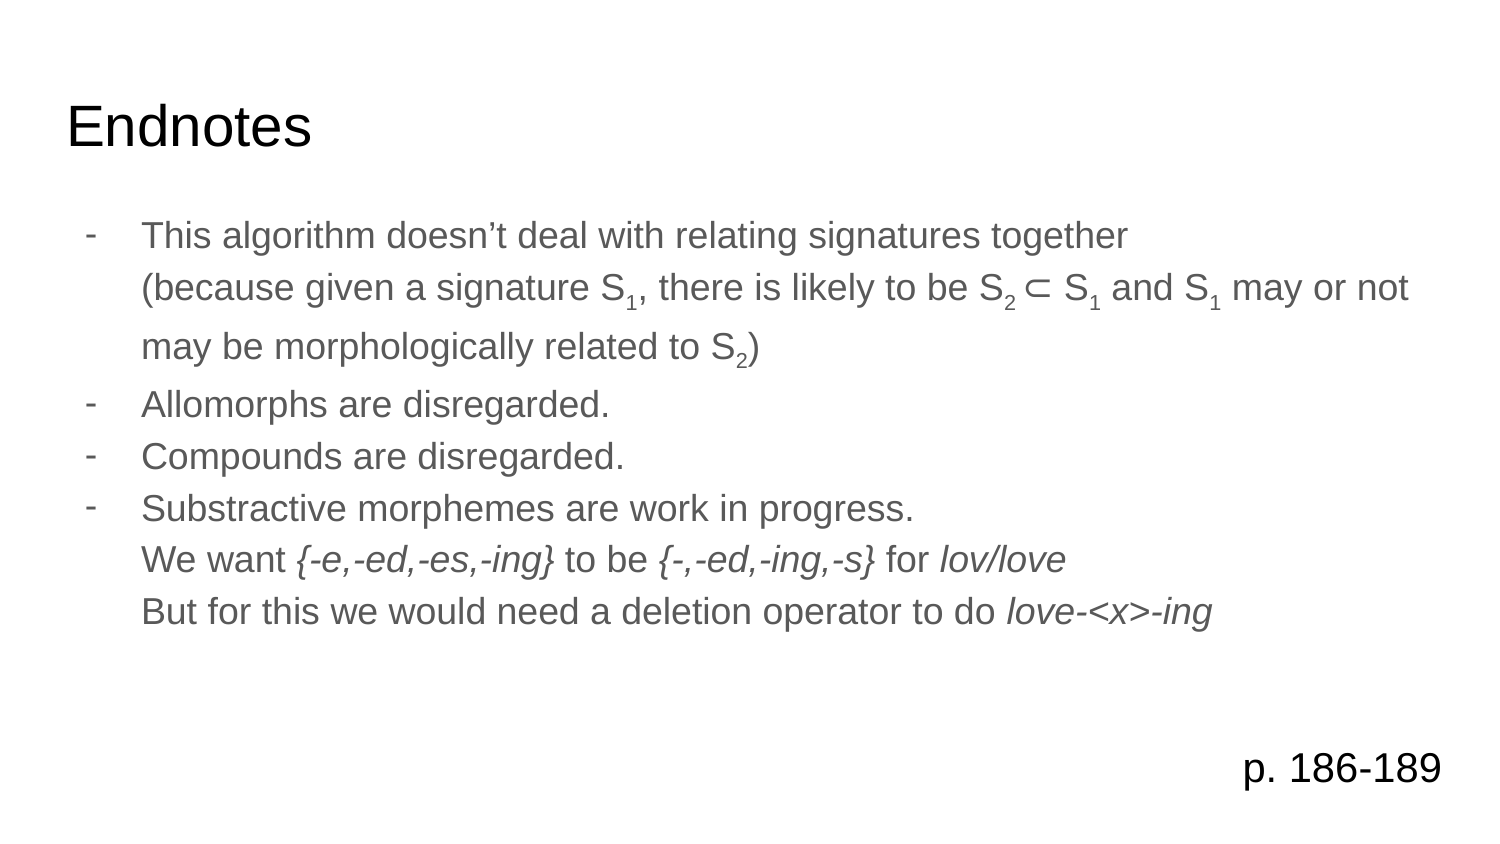

# Endnotes
This algorithm doesn’t deal with relating signatures together
(because given a signature S1, there is likely to be S2 ⊂ S1 and S1 may or not may be morphologically related to S2)
Allomorphs are disregarded.
Compounds are disregarded.
Substractive morphemes are work in progress.
We want {-e,-ed,-es,-ing} to be {-,-ed,-ing,-s} for lov/love
But for this we would need a deletion operator to do love-<x>-ing
p. 186-189